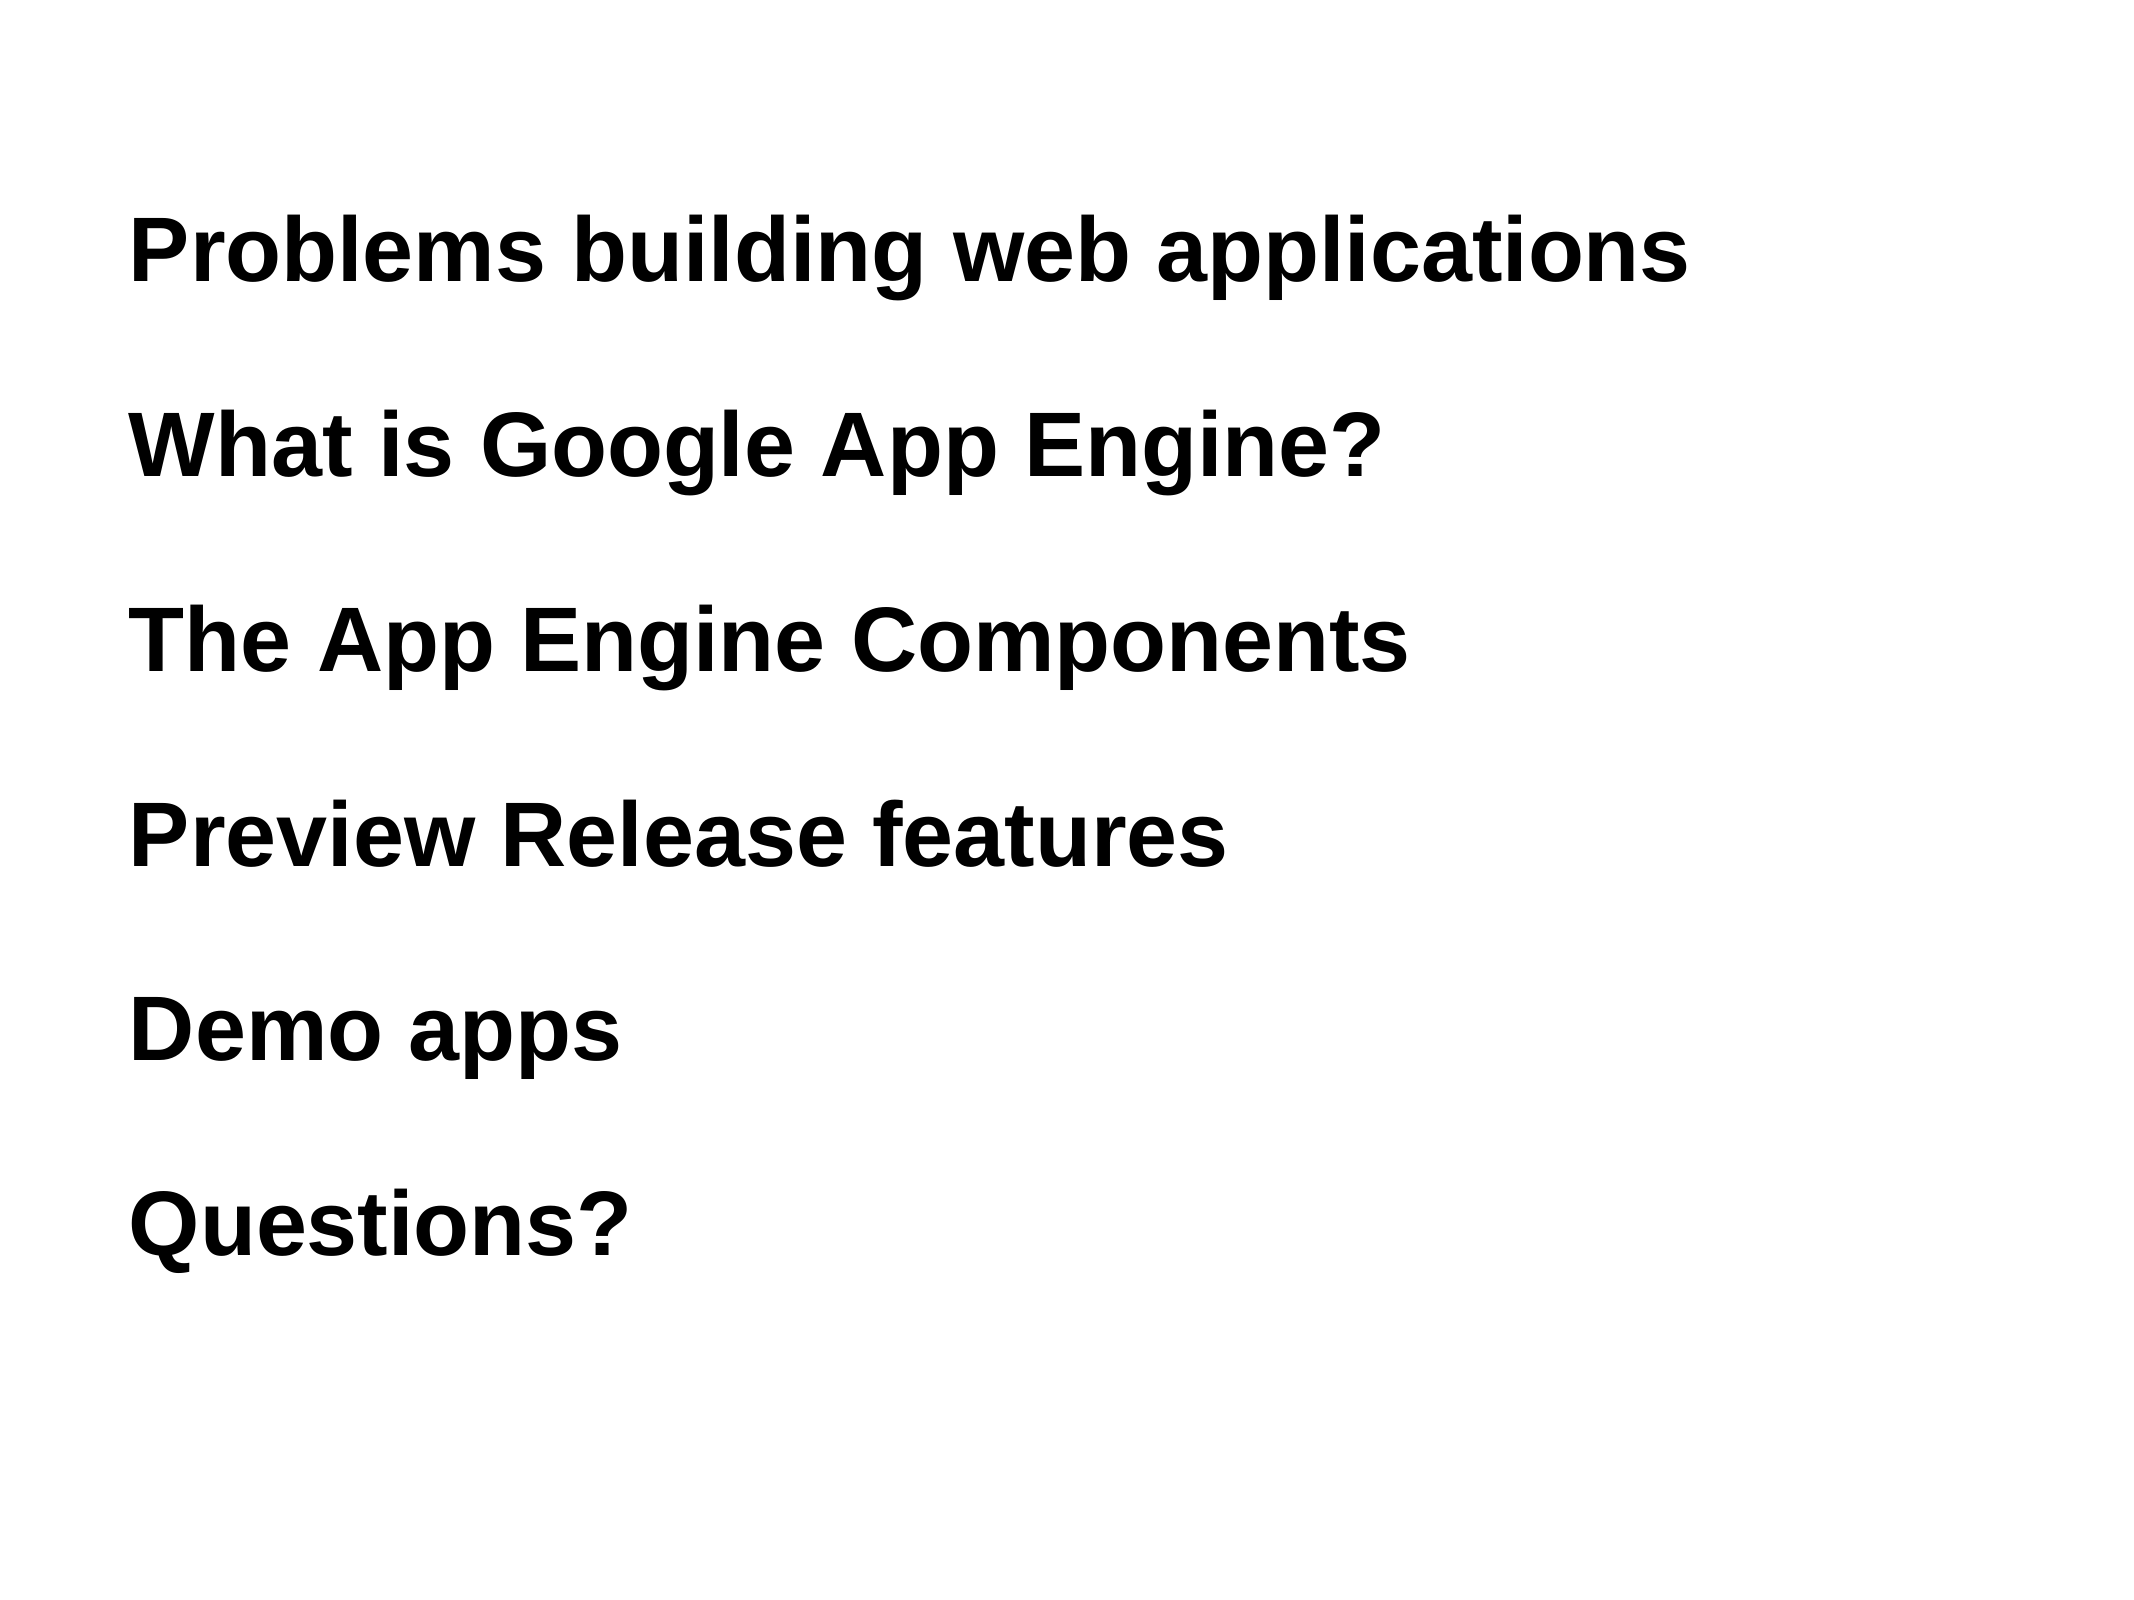

Problems building web applications
What is Google App Engine?
The App Engine Components
Preview Release features
Demo apps
Questions?